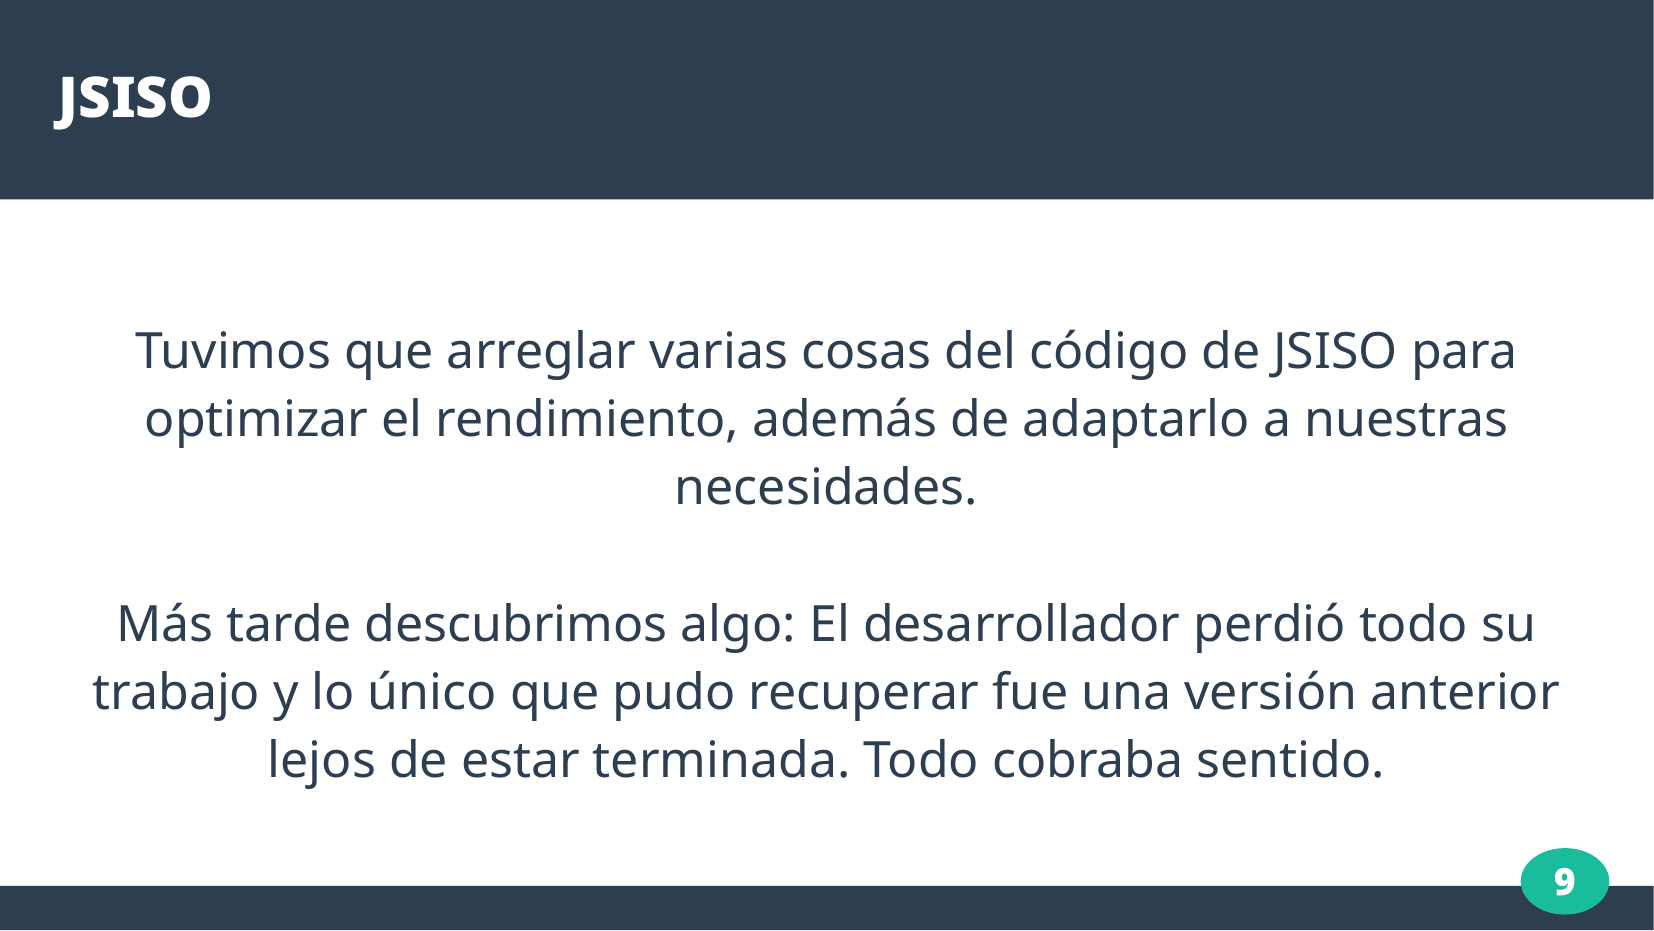

# JSISO
Tuvimos que arreglar varias cosas del código de JSISO para optimizar el rendimiento, además de adaptarlo a nuestras necesidades.
Más tarde descubrimos algo: El desarrollador perdió todo su trabajo y lo único que pudo recuperar fue una versión anterior lejos de estar terminada. Todo cobraba sentido.
9